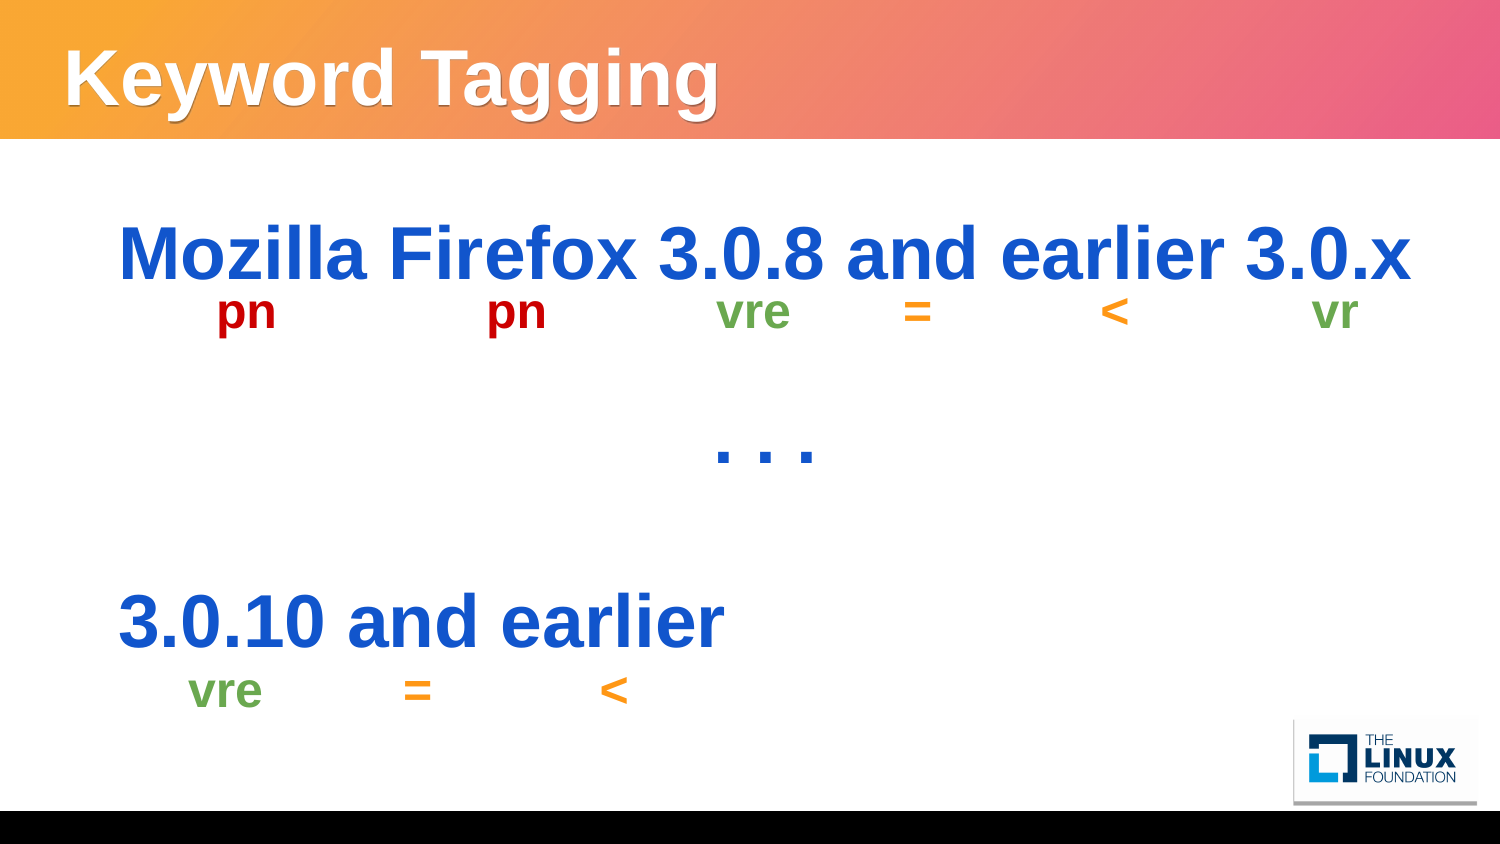

# Keyword Tagging
Mozilla Firefox 3.0.8 and earlier 3.0.x
. . .
3.0.10 and earlier
 pn pn vre = < vr
 vre = <